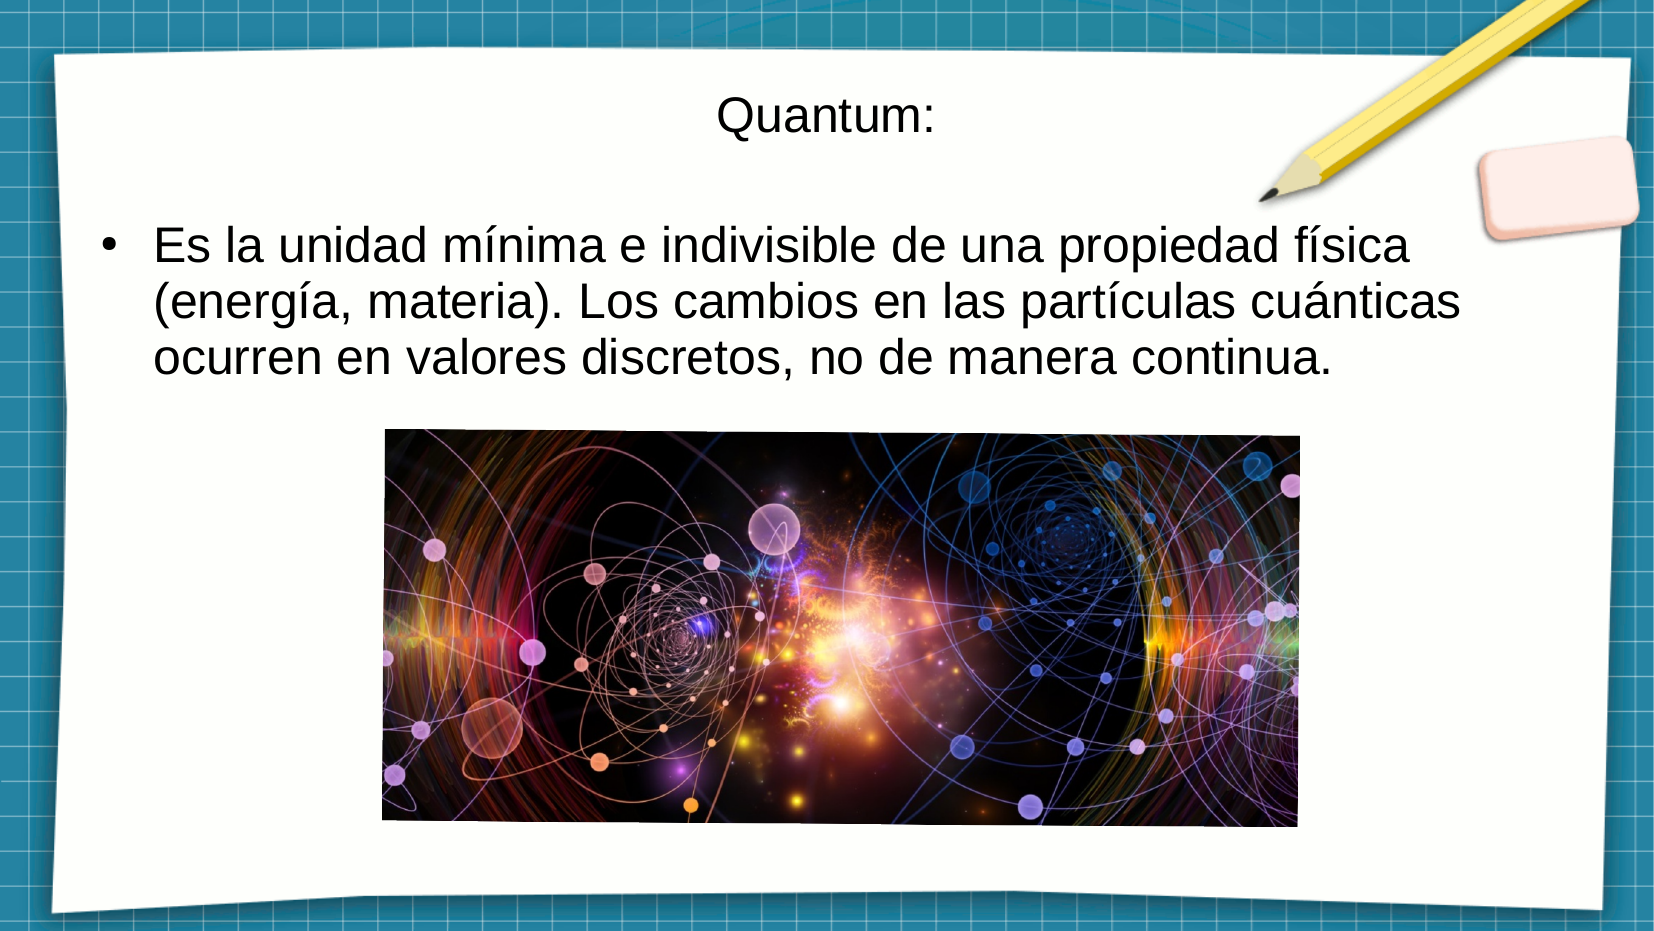

# Quantum:
Es la unidad mínima e indivisible de una propiedad física (energía, materia). Los cambios en las partículas cuánticas ocurren en valores discretos, no de manera continua.
Computación cuántica: